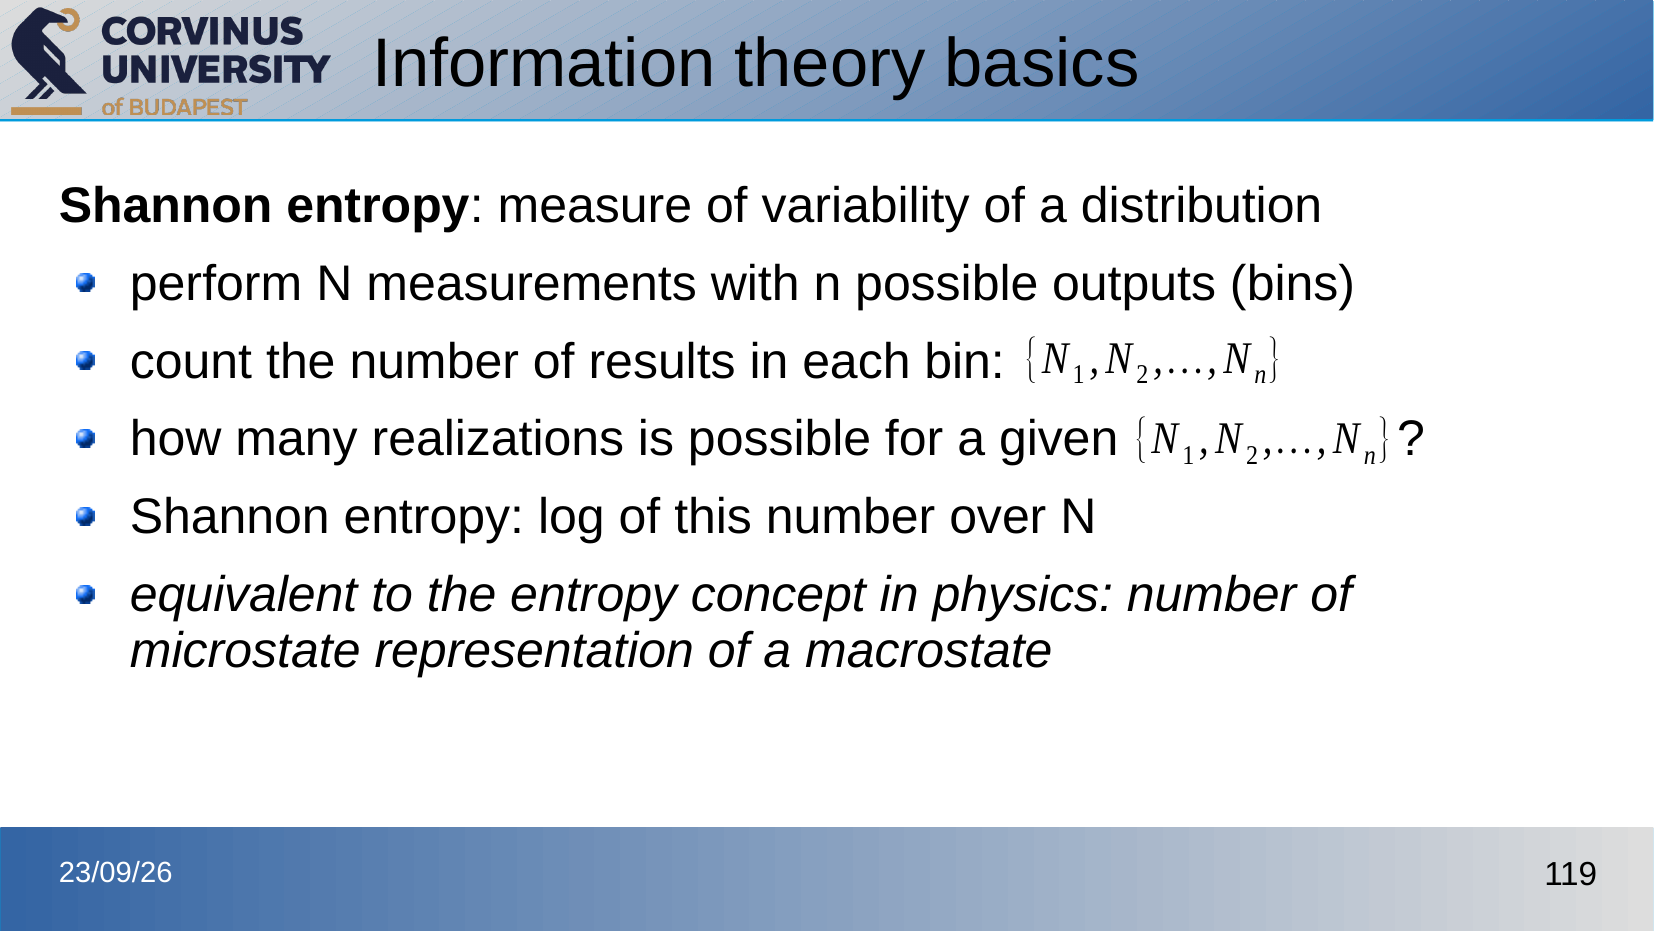

# Information theory basics
Shannon entropy: measure of variability of a distribution
perform N measurements with n possible outputs (bins)
count the number of results in each bin:
how many realizations is possible for a given ?
Shannon entropy: log of this number over N
equivalent to the entropy concept in physics: number of microstate representation of a macrostate